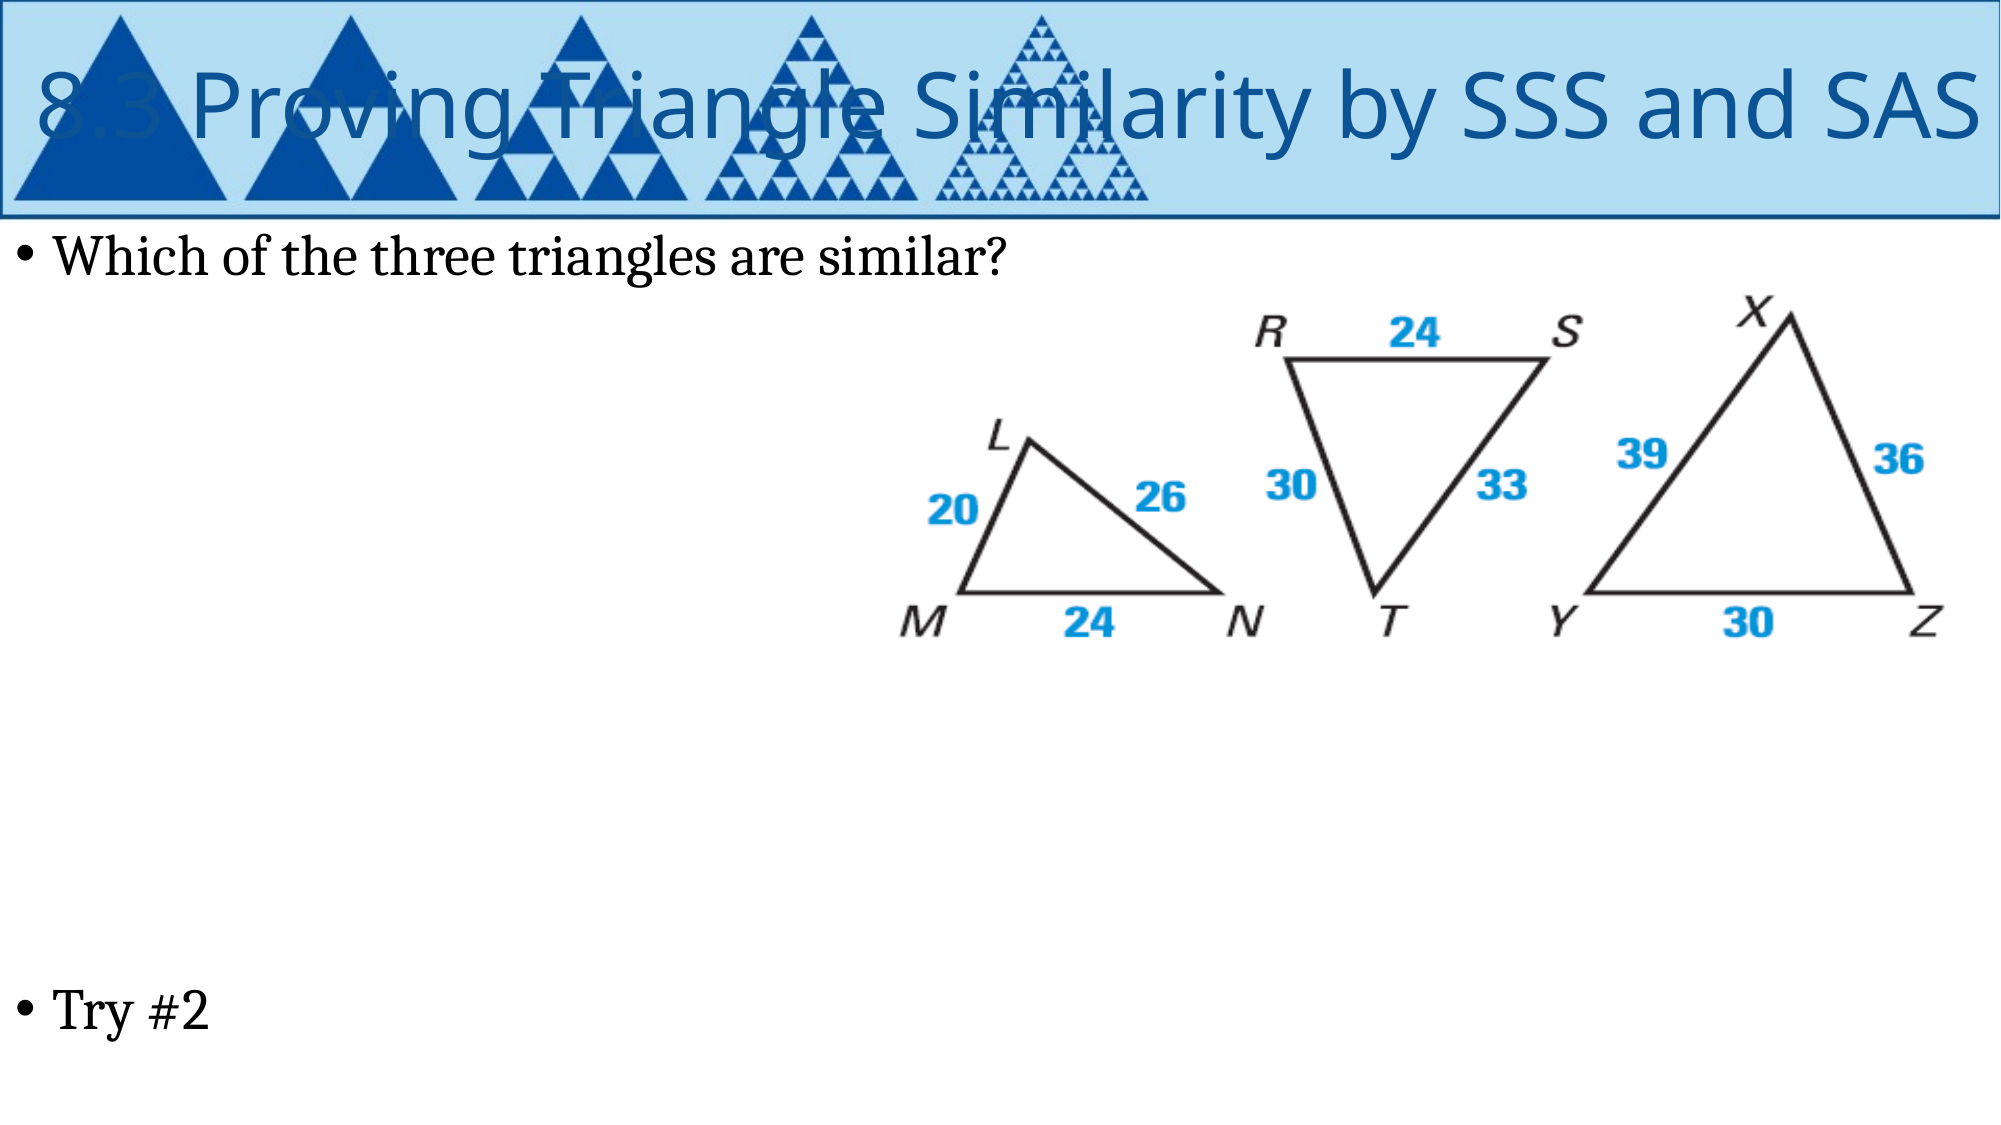

# 8.3 Proving Triangle Similarity by SSS and SAS
Which of the three triangles are similar?
Try #2